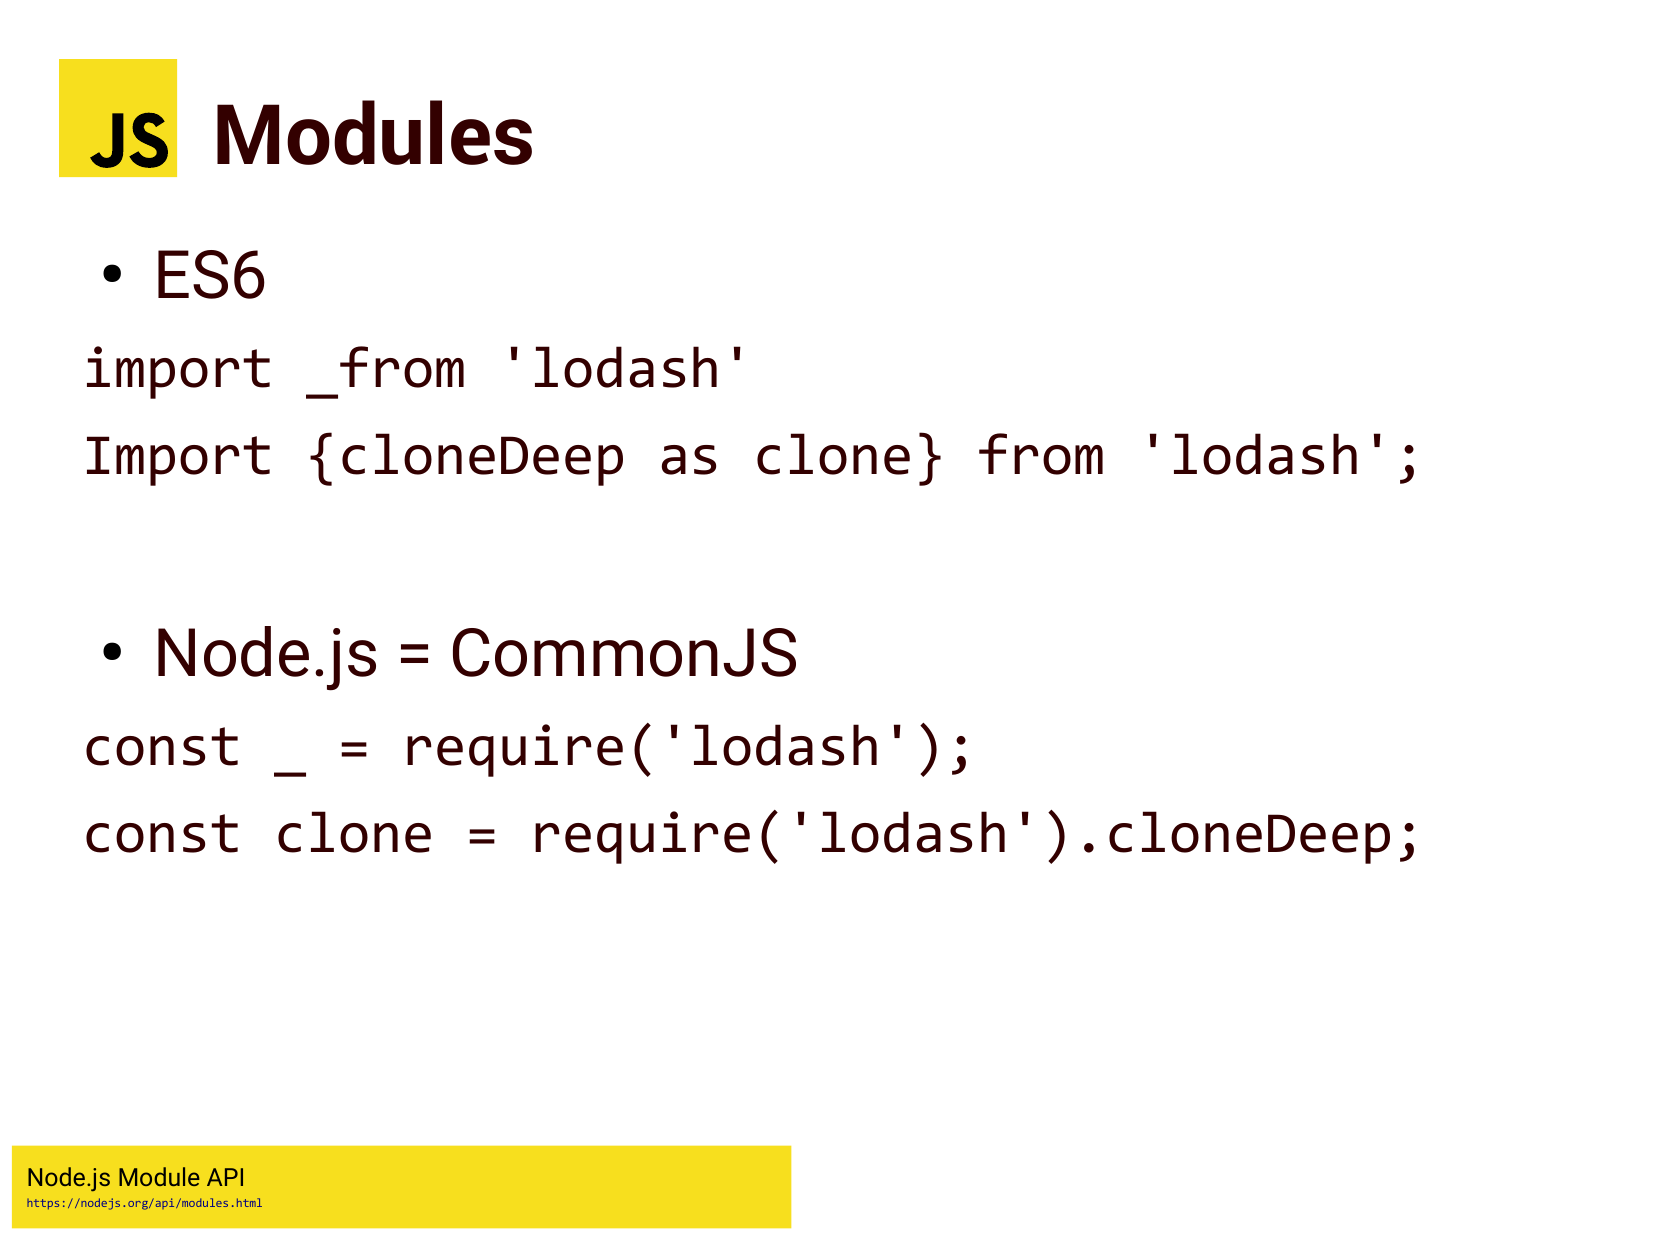

# Modules
ES6
import _from 'lodash'
Import {cloneDeep as clone} from 'lodash';
Node.js = CommonJS
const _ = require('lodash');
const clone = require('lodash').cloneDeep;
Node.js Module API
https://nodejs.org/api/modules.html